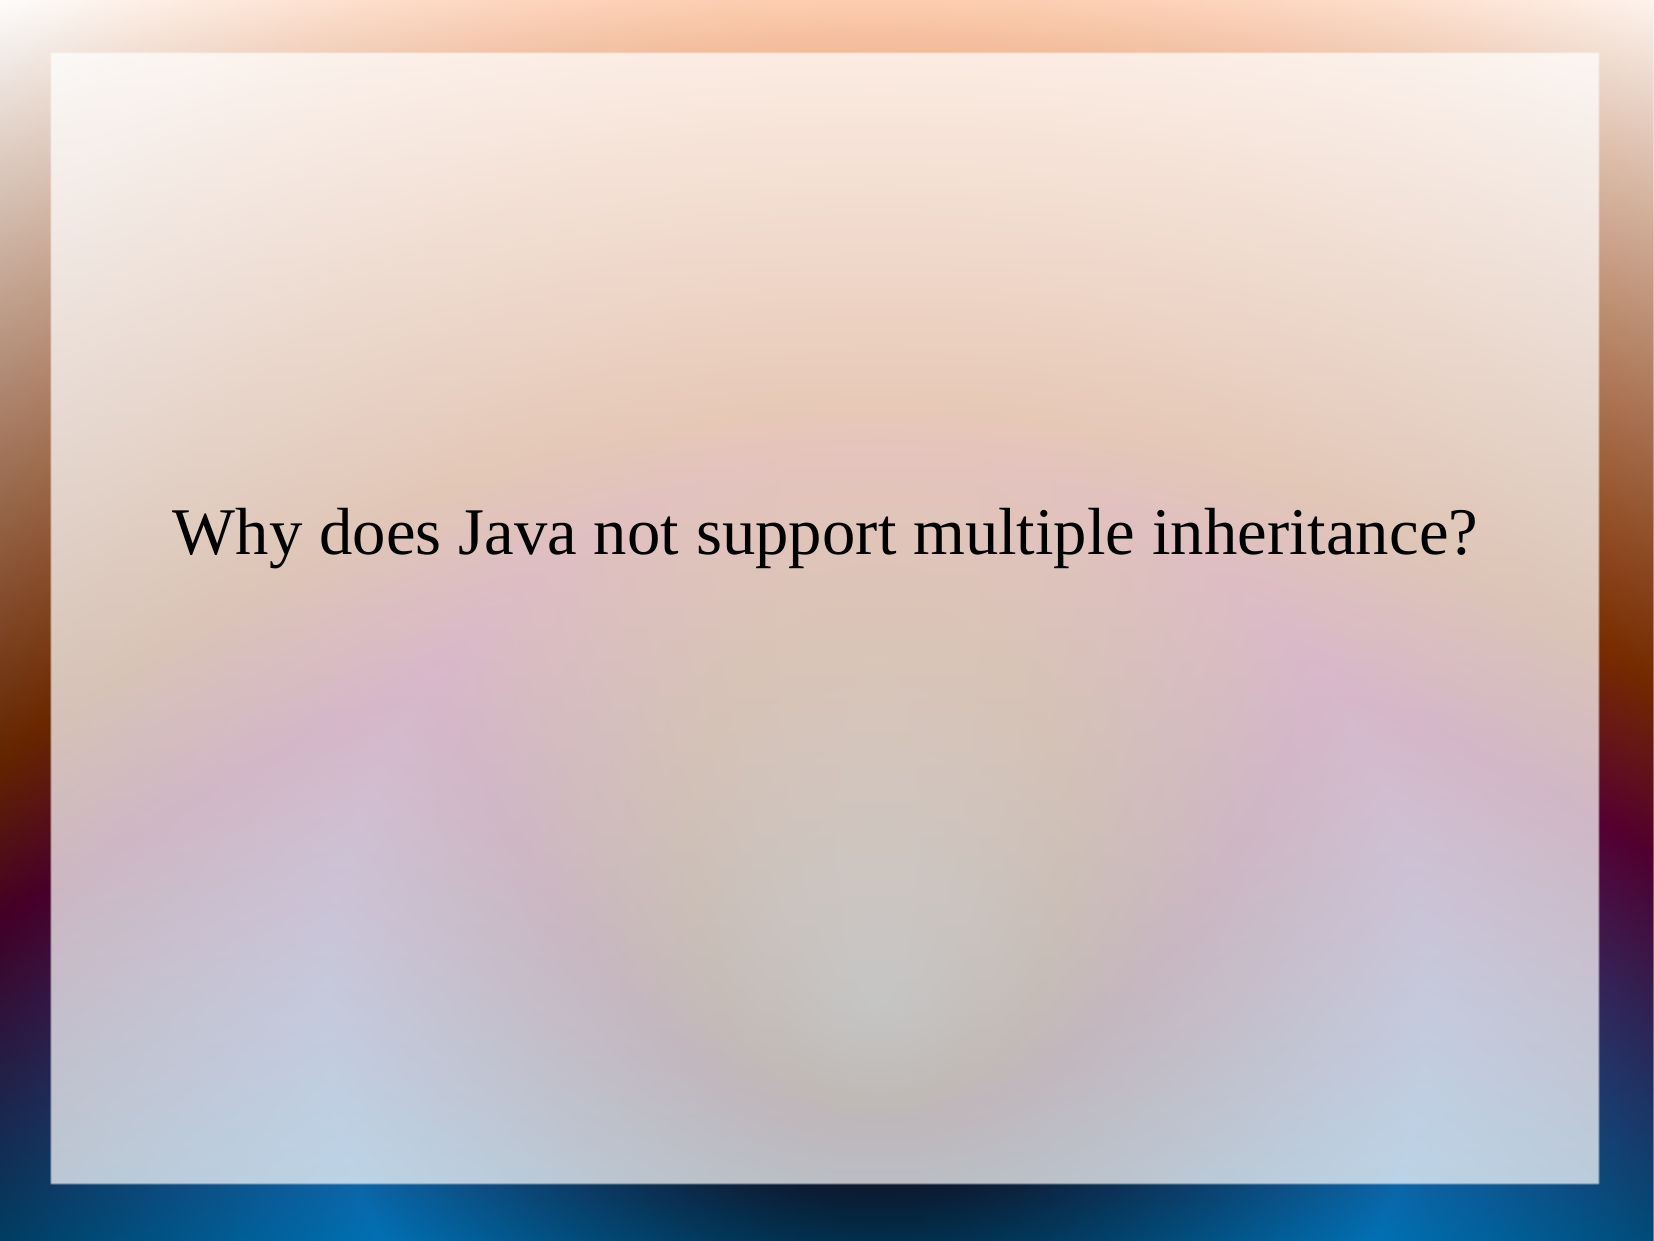

# Why does Java not support multiple inheritance?